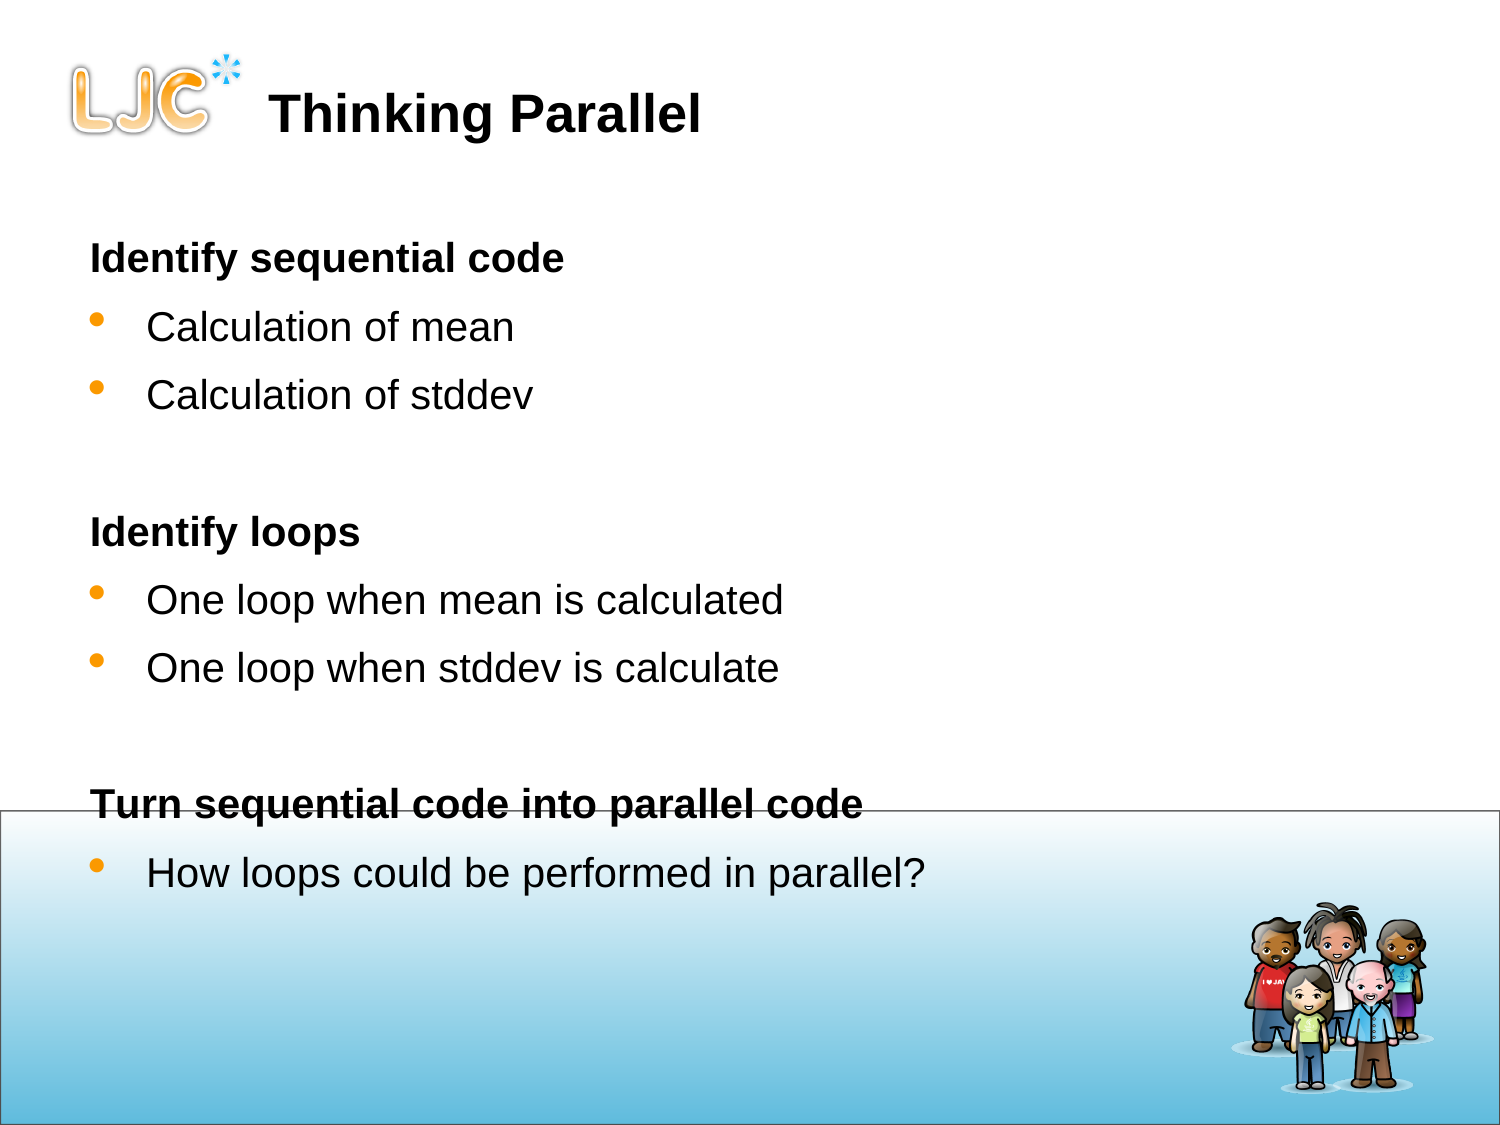

# Thinking Parallel
Identify sequential code
Calculation of mean
Calculation of stddev
Identify loops
One loop when mean is calculated
One loop when stddev is calculate
Turn sequential code into parallel code
How loops could be performed in parallel?